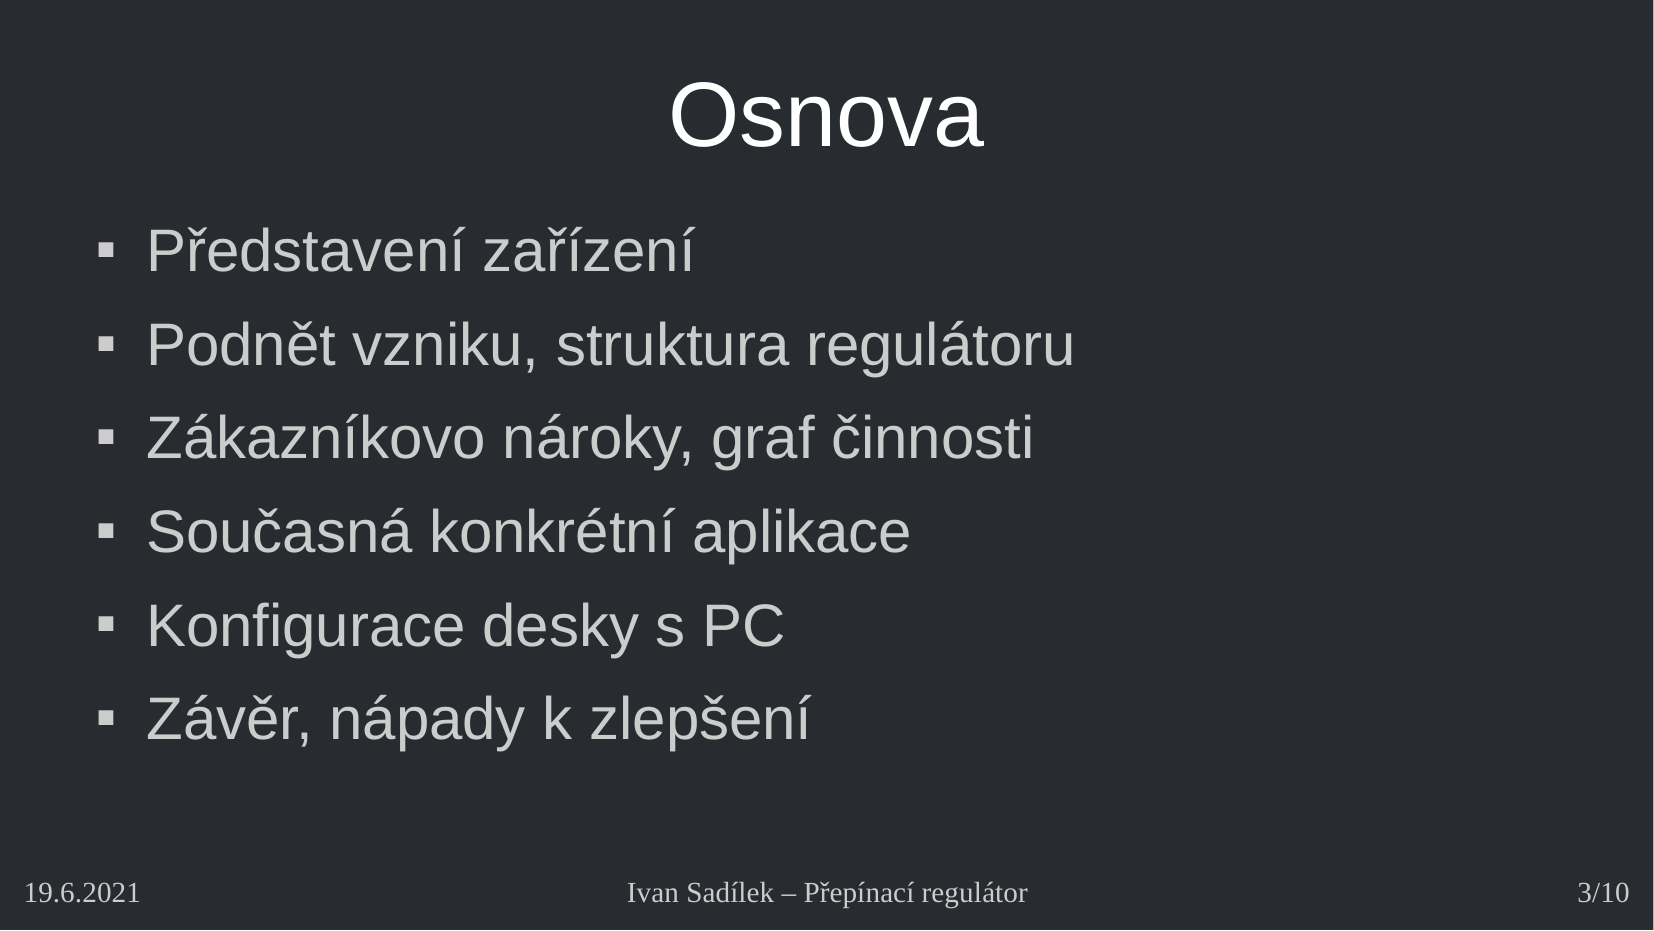

# Osnova
Představení zařízení
Podnět vzniku, struktura regulátoru
Zákazníkovo nároky, graf činnosti
Současná konkrétní aplikace
Konfigurace desky s PC
Závěr, nápady k zlepšení
3